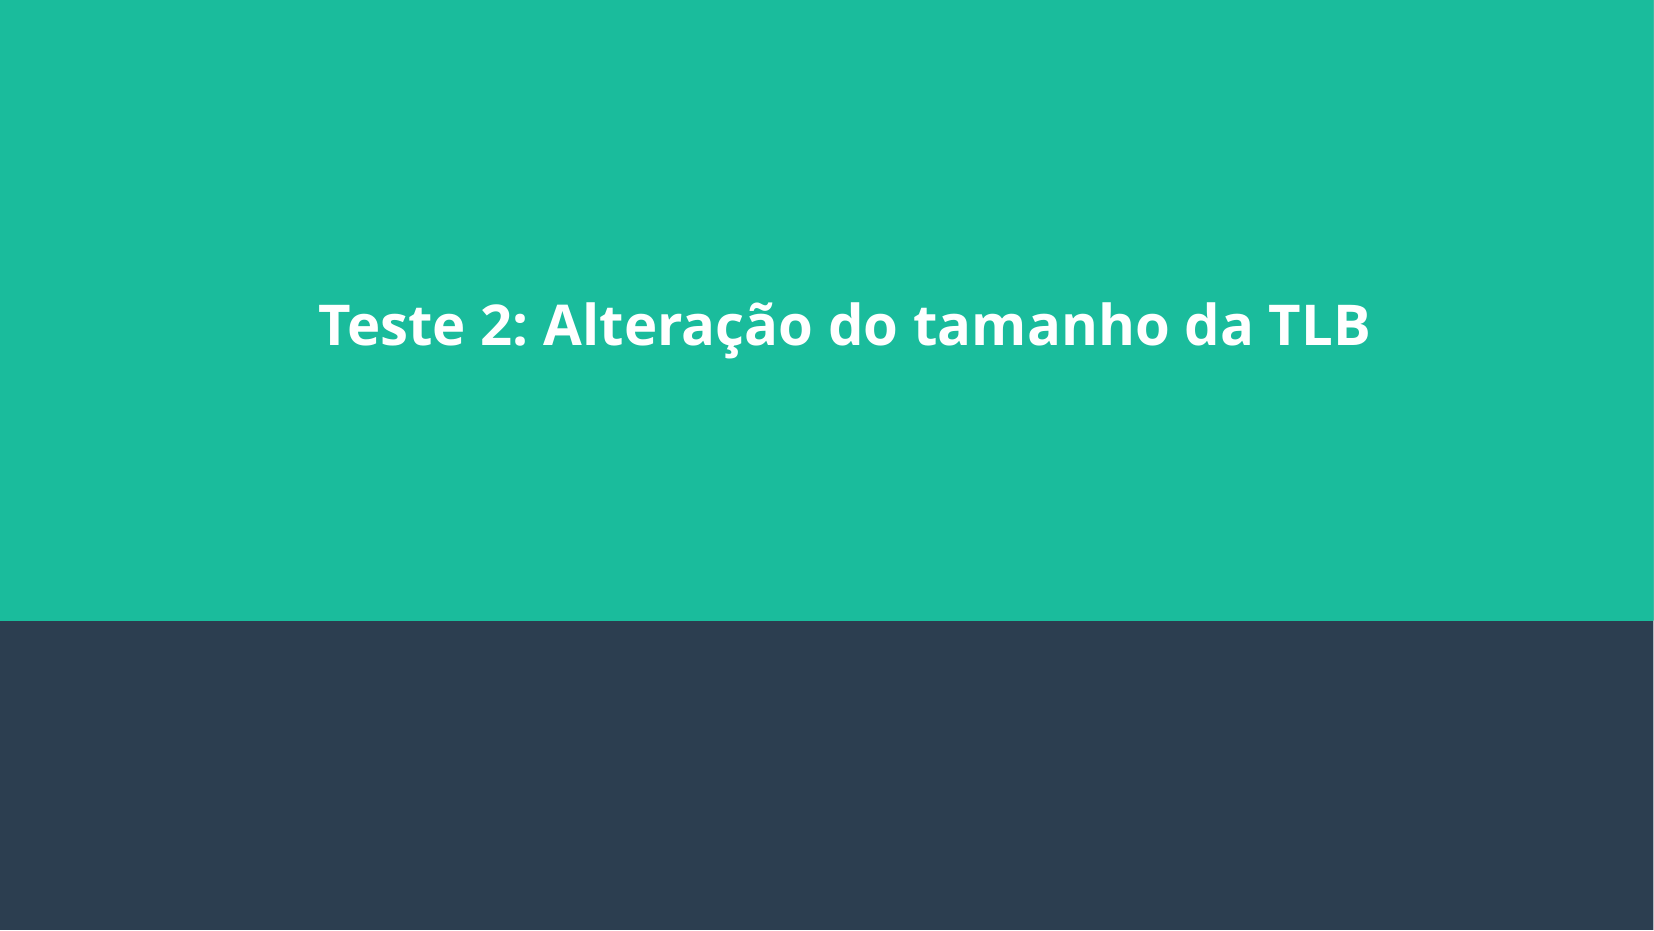

# Teste 2: Alteração do tamanho da TLB